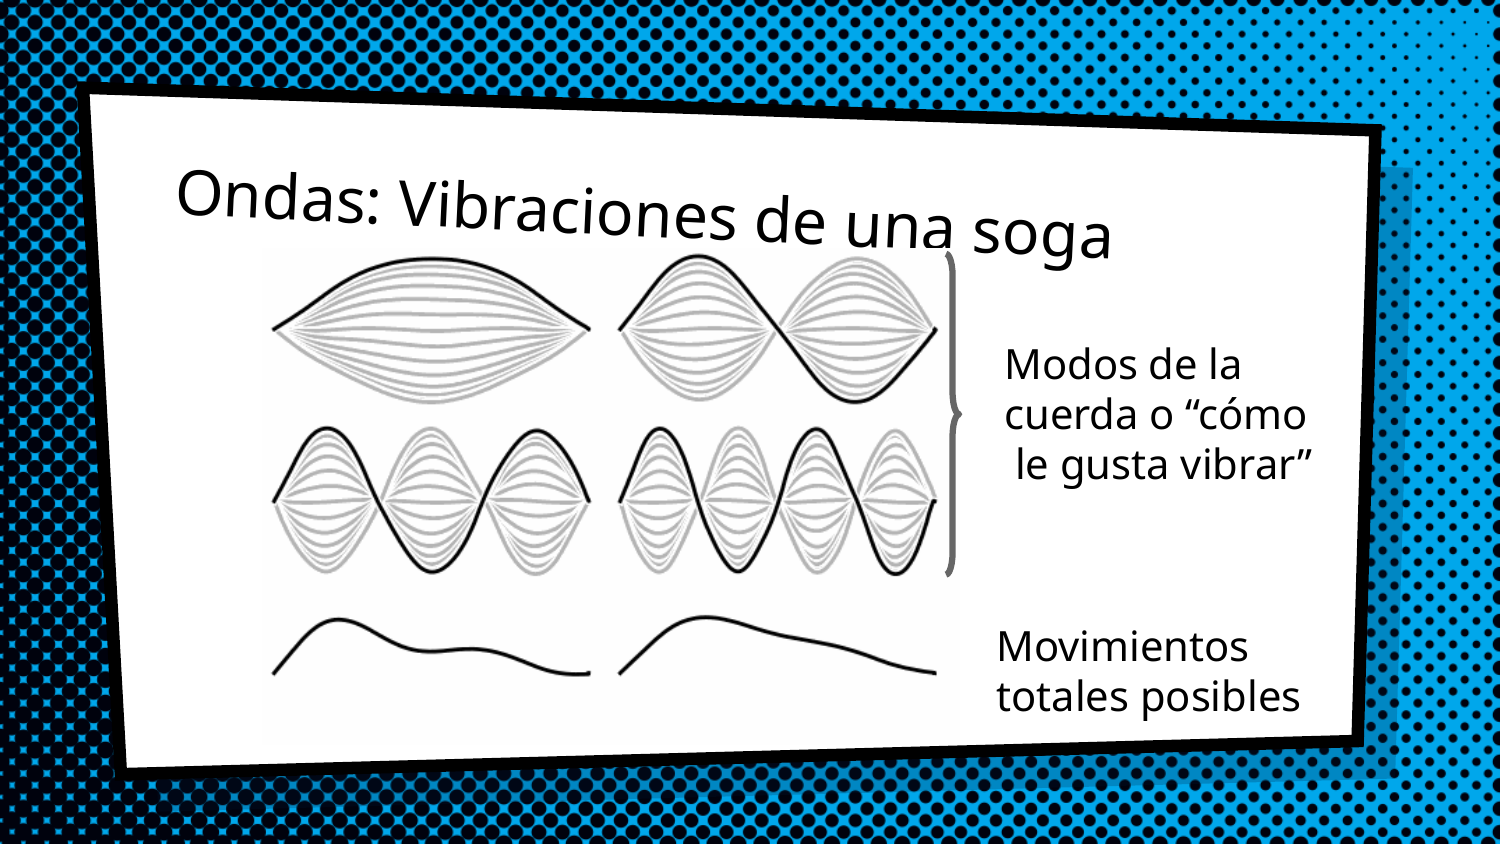

# Ondas: Vibraciones de una soga
Modos de la
cuerda o “cómo
 le gusta vibrar”
Movimientos totales posibles